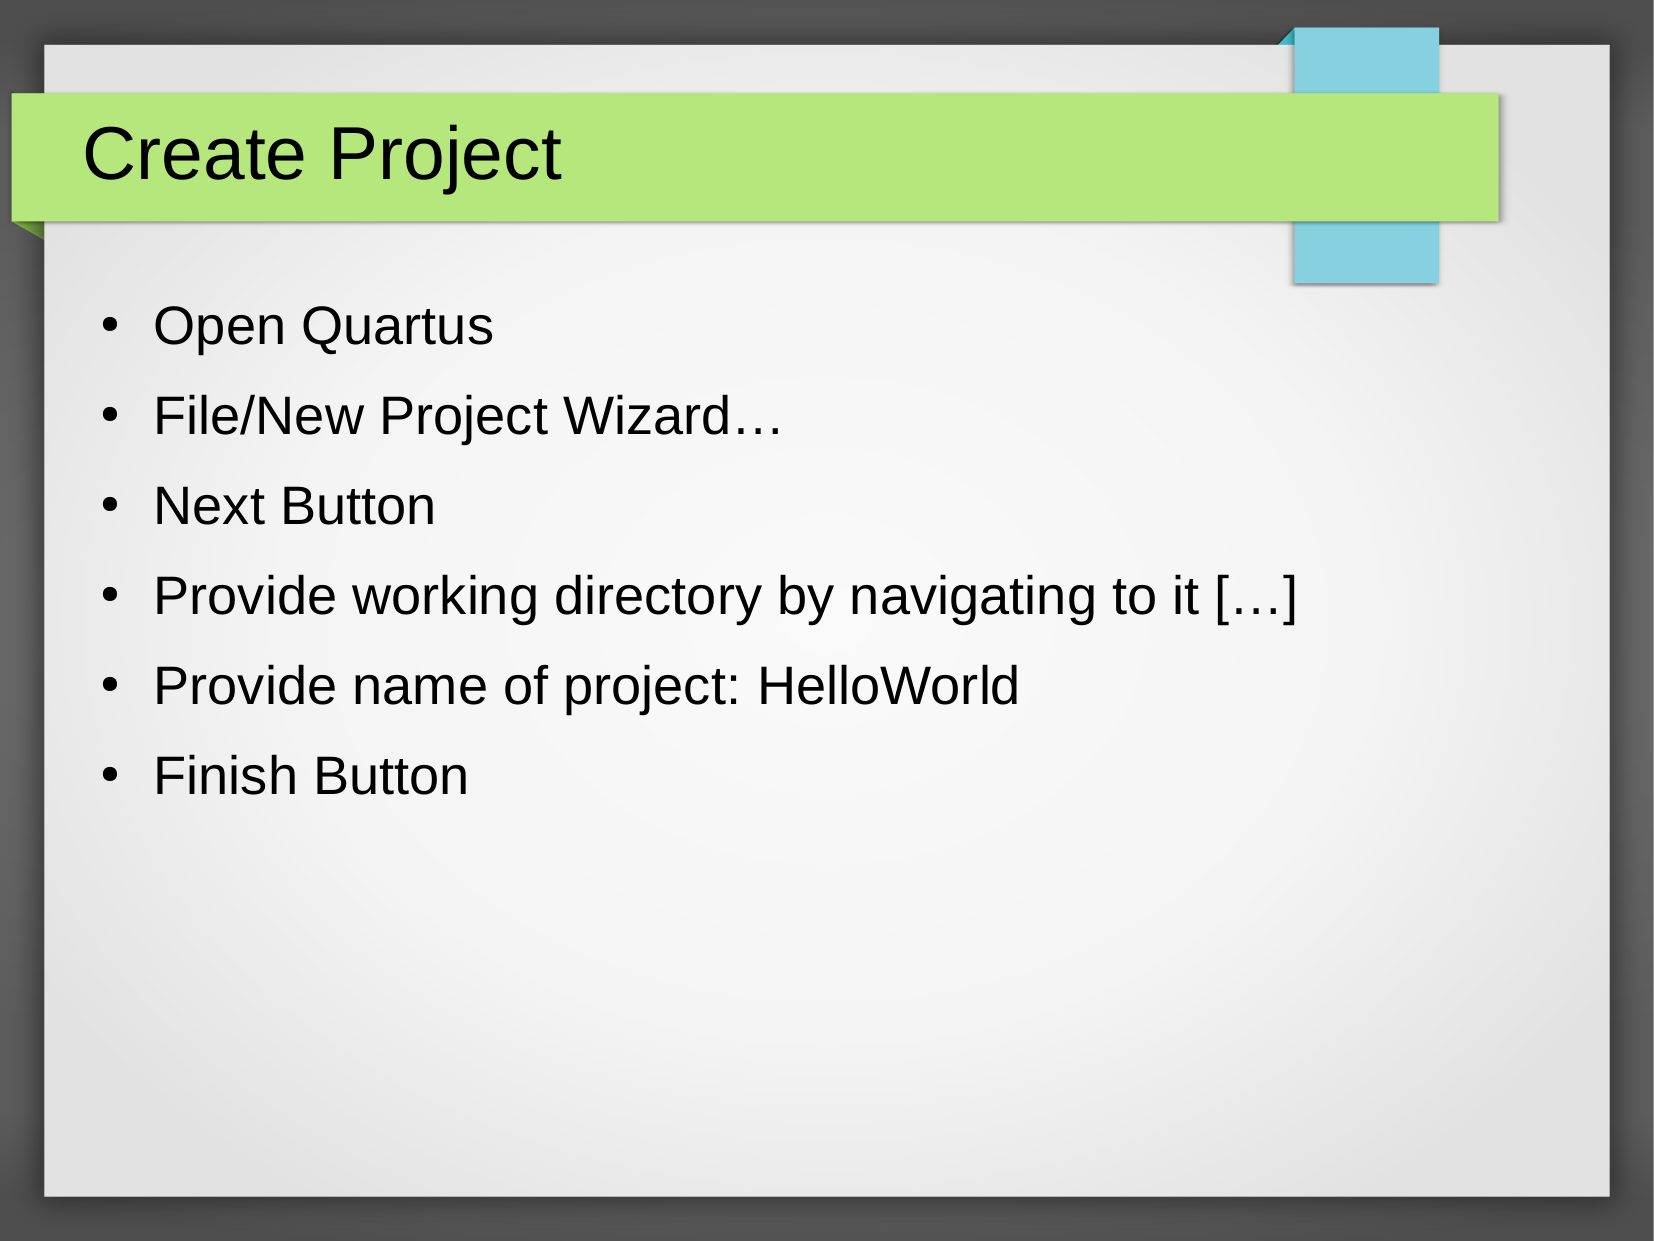

# Create Project
Open Quartus
File/New Project Wizard…
Next Button
Provide working directory by navigating to it […]
Provide name of project: HelloWorld
Finish Button